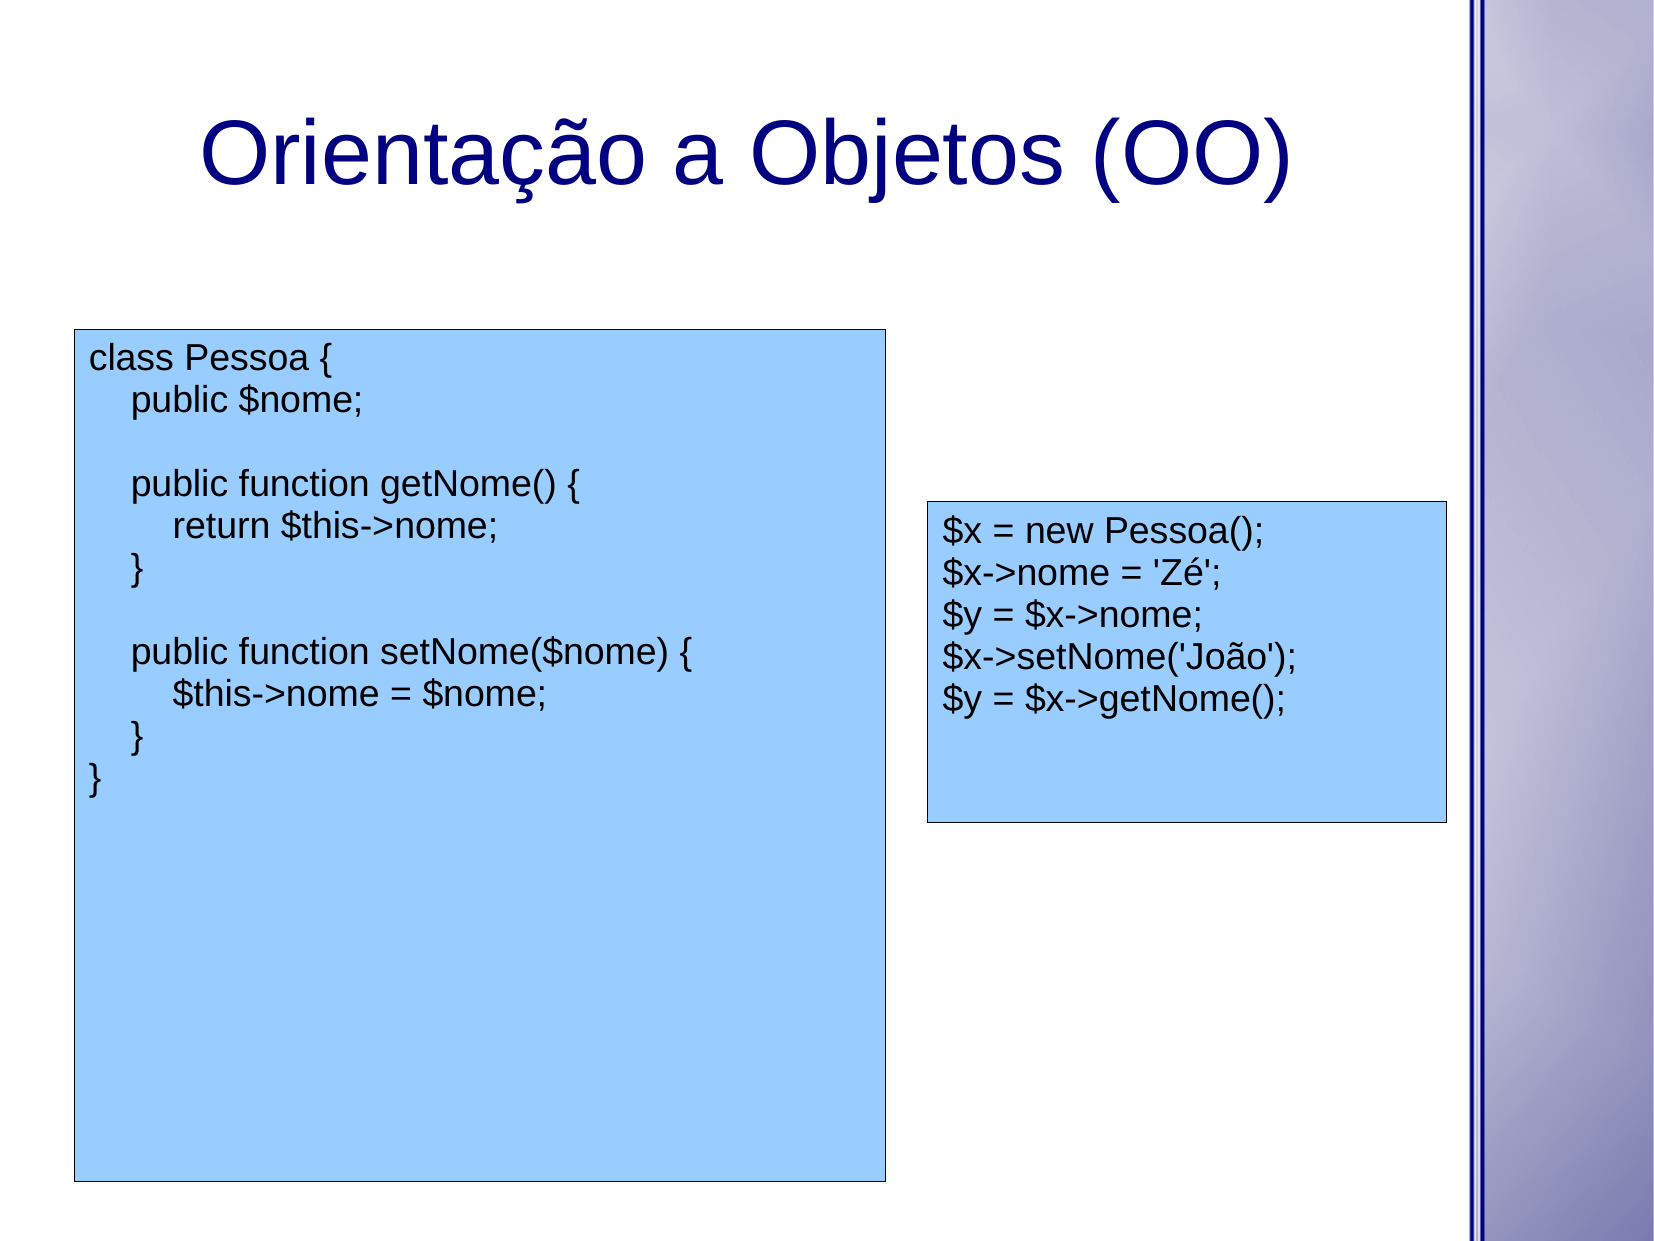

# Orientação a Objetos (OO)
class Pessoa {
 public $nome;
 public function getNome() {
 return $this->nome;
 }
 public function setNome($nome) {
 $this->nome = $nome;
 }
}
$x = new Pessoa();
$x->nome = 'Zé';
$y = $x->nome;
$x->setNome('João');
$y = $x->getNome();